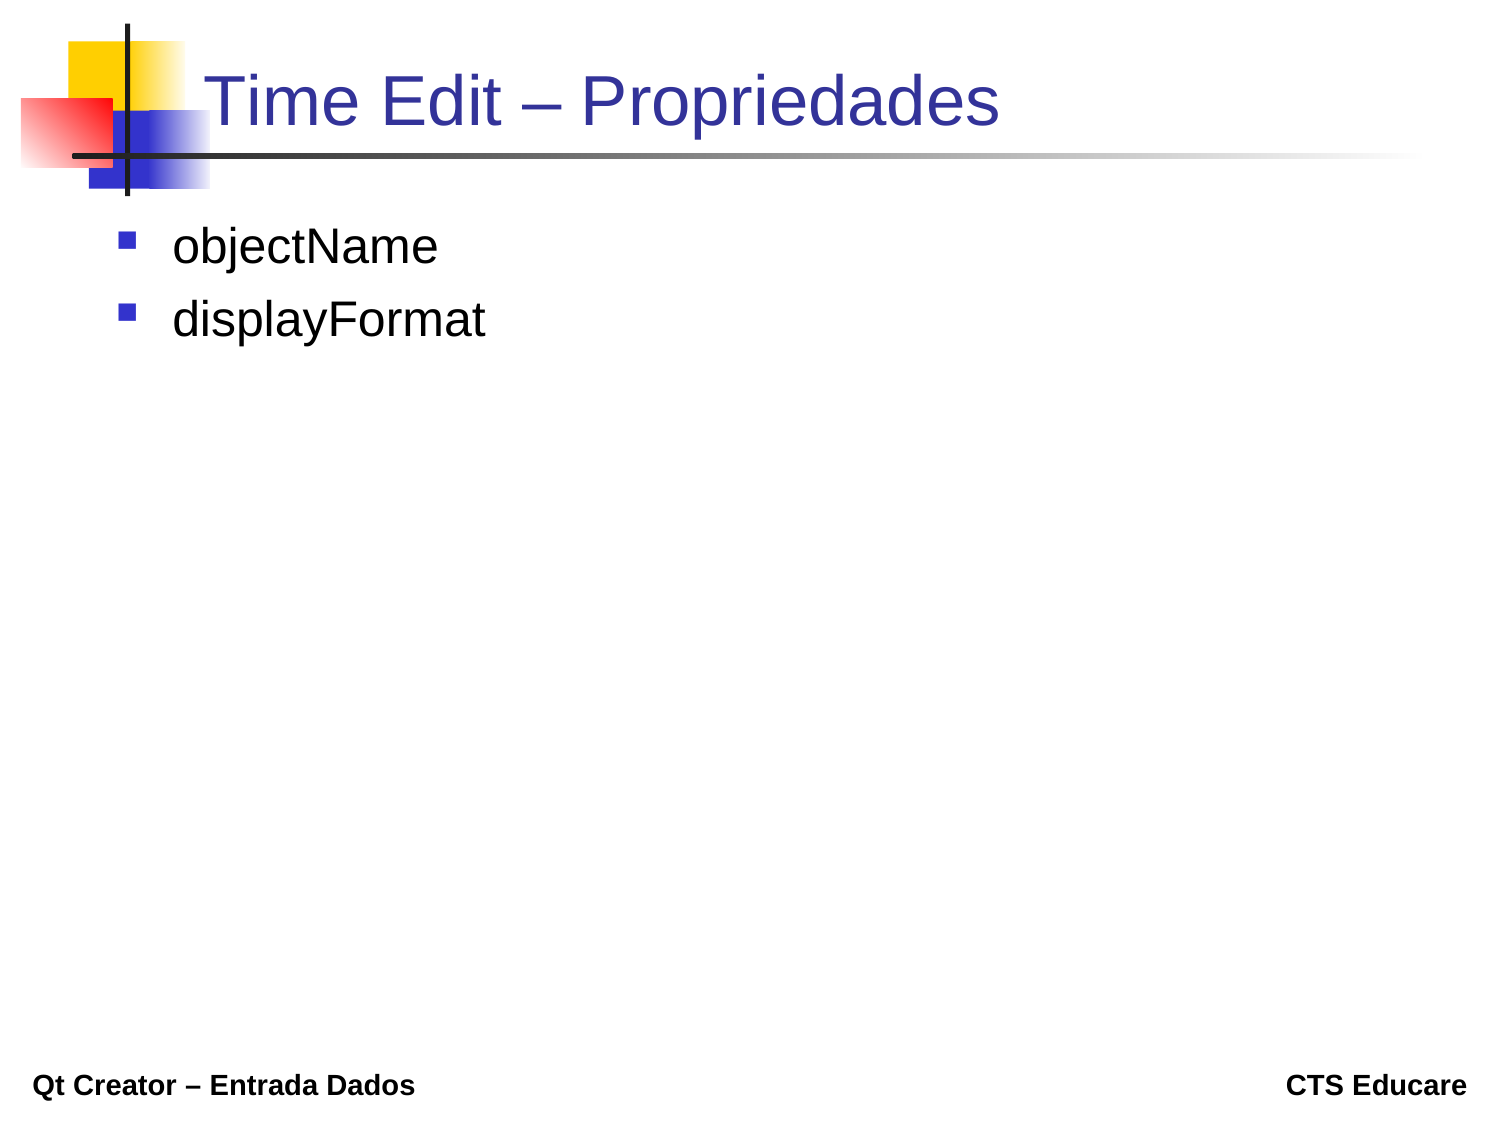

# Time Edit – Propriedades
objectName
displayFormat